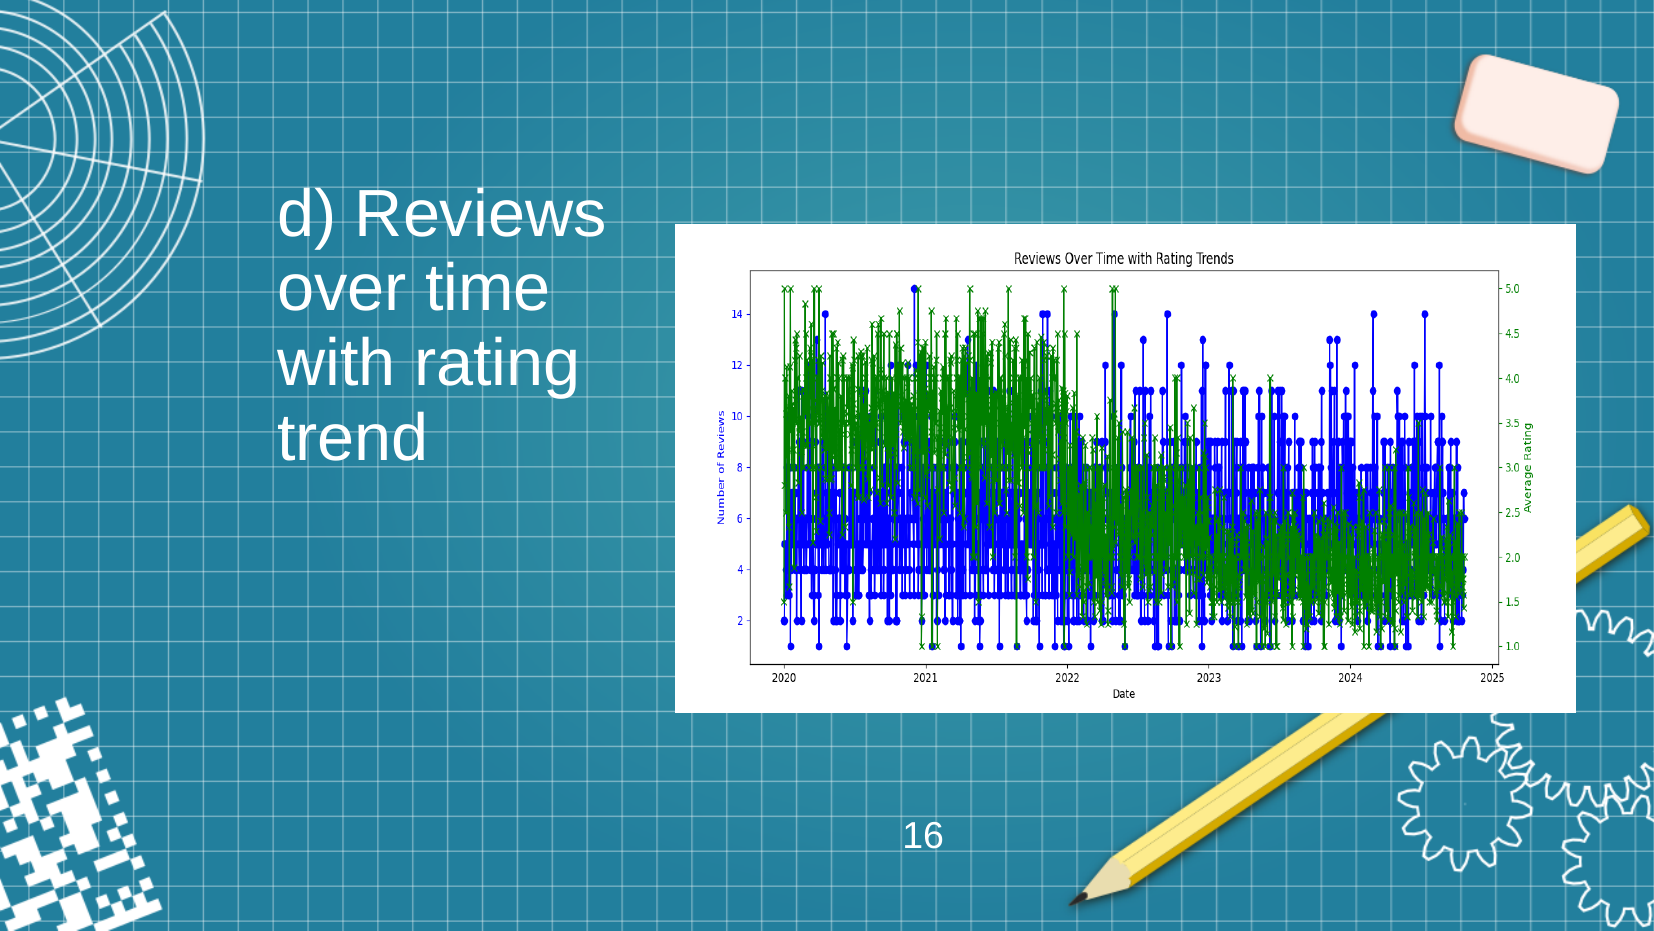

d) Reviews over time with rating trend